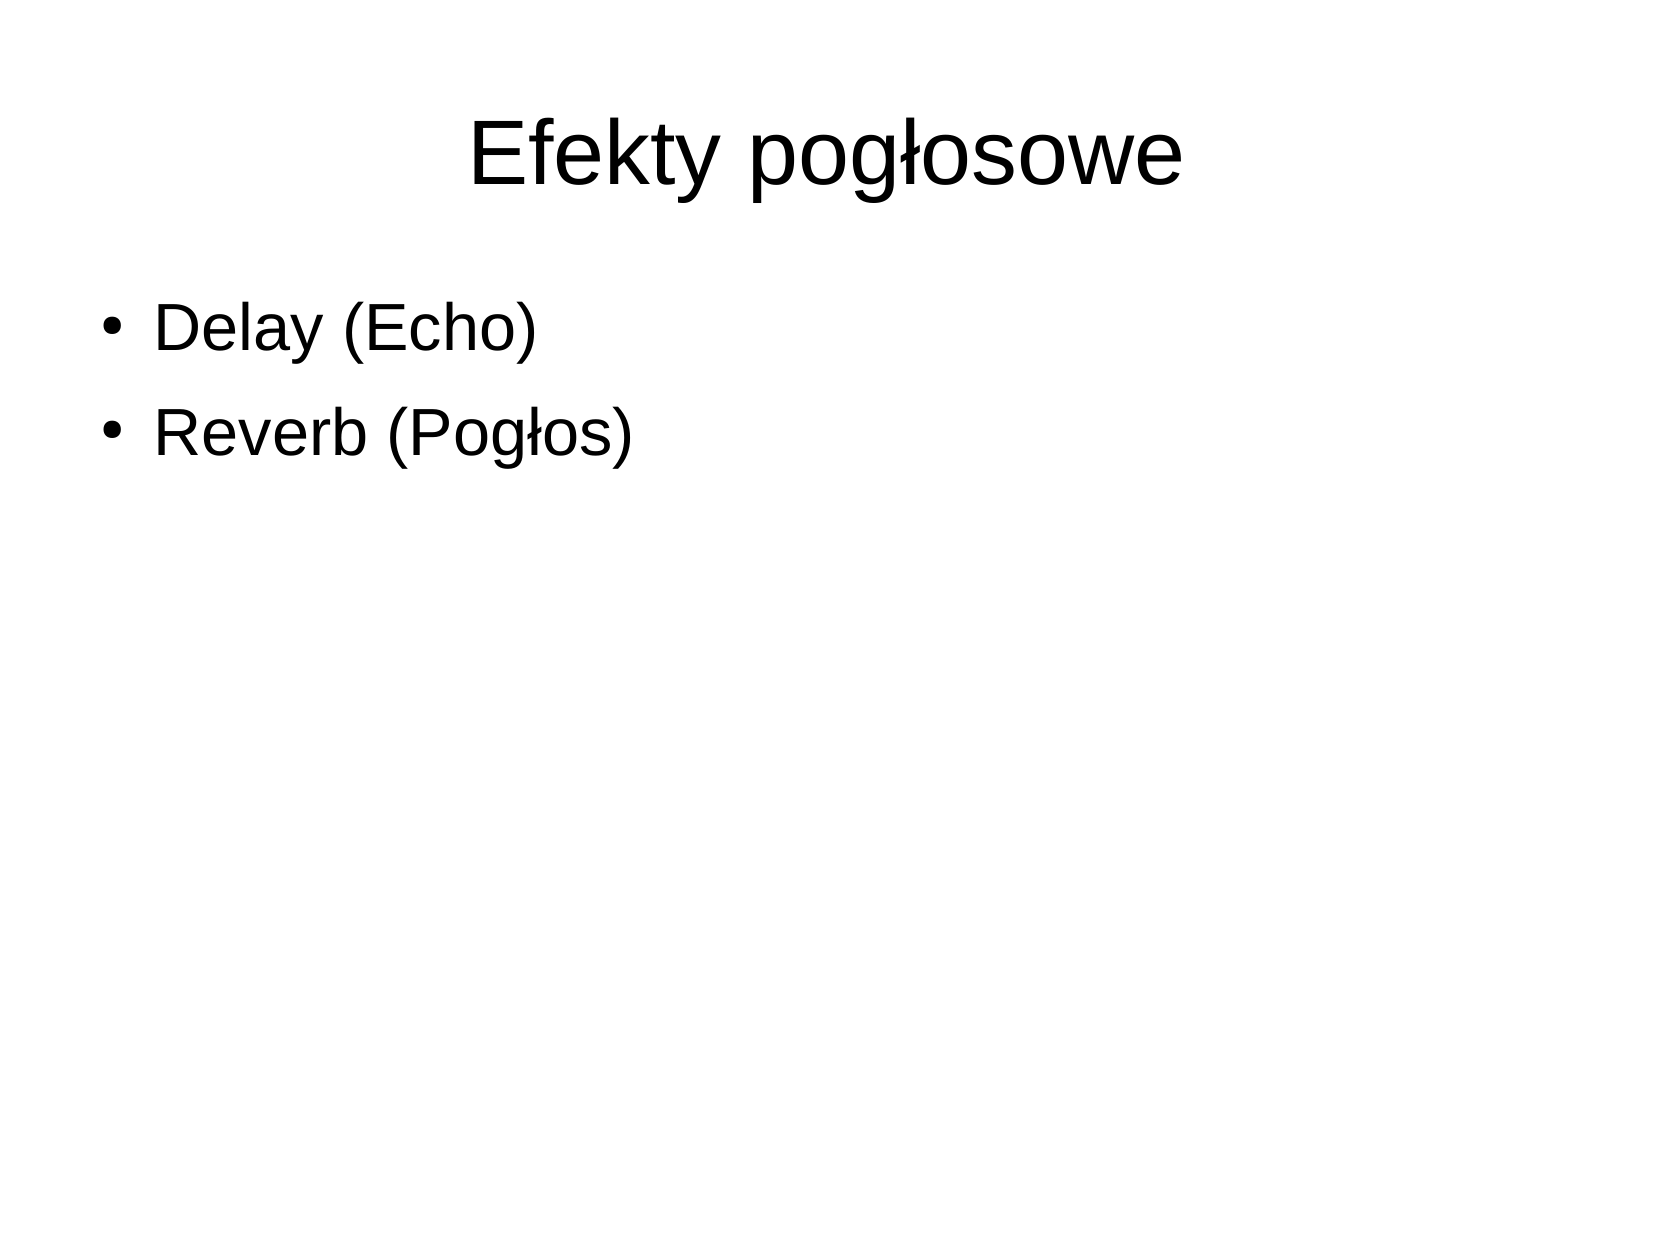

# Efekty pogłosowe
Delay (Echo)
Reverb (Pogłos)